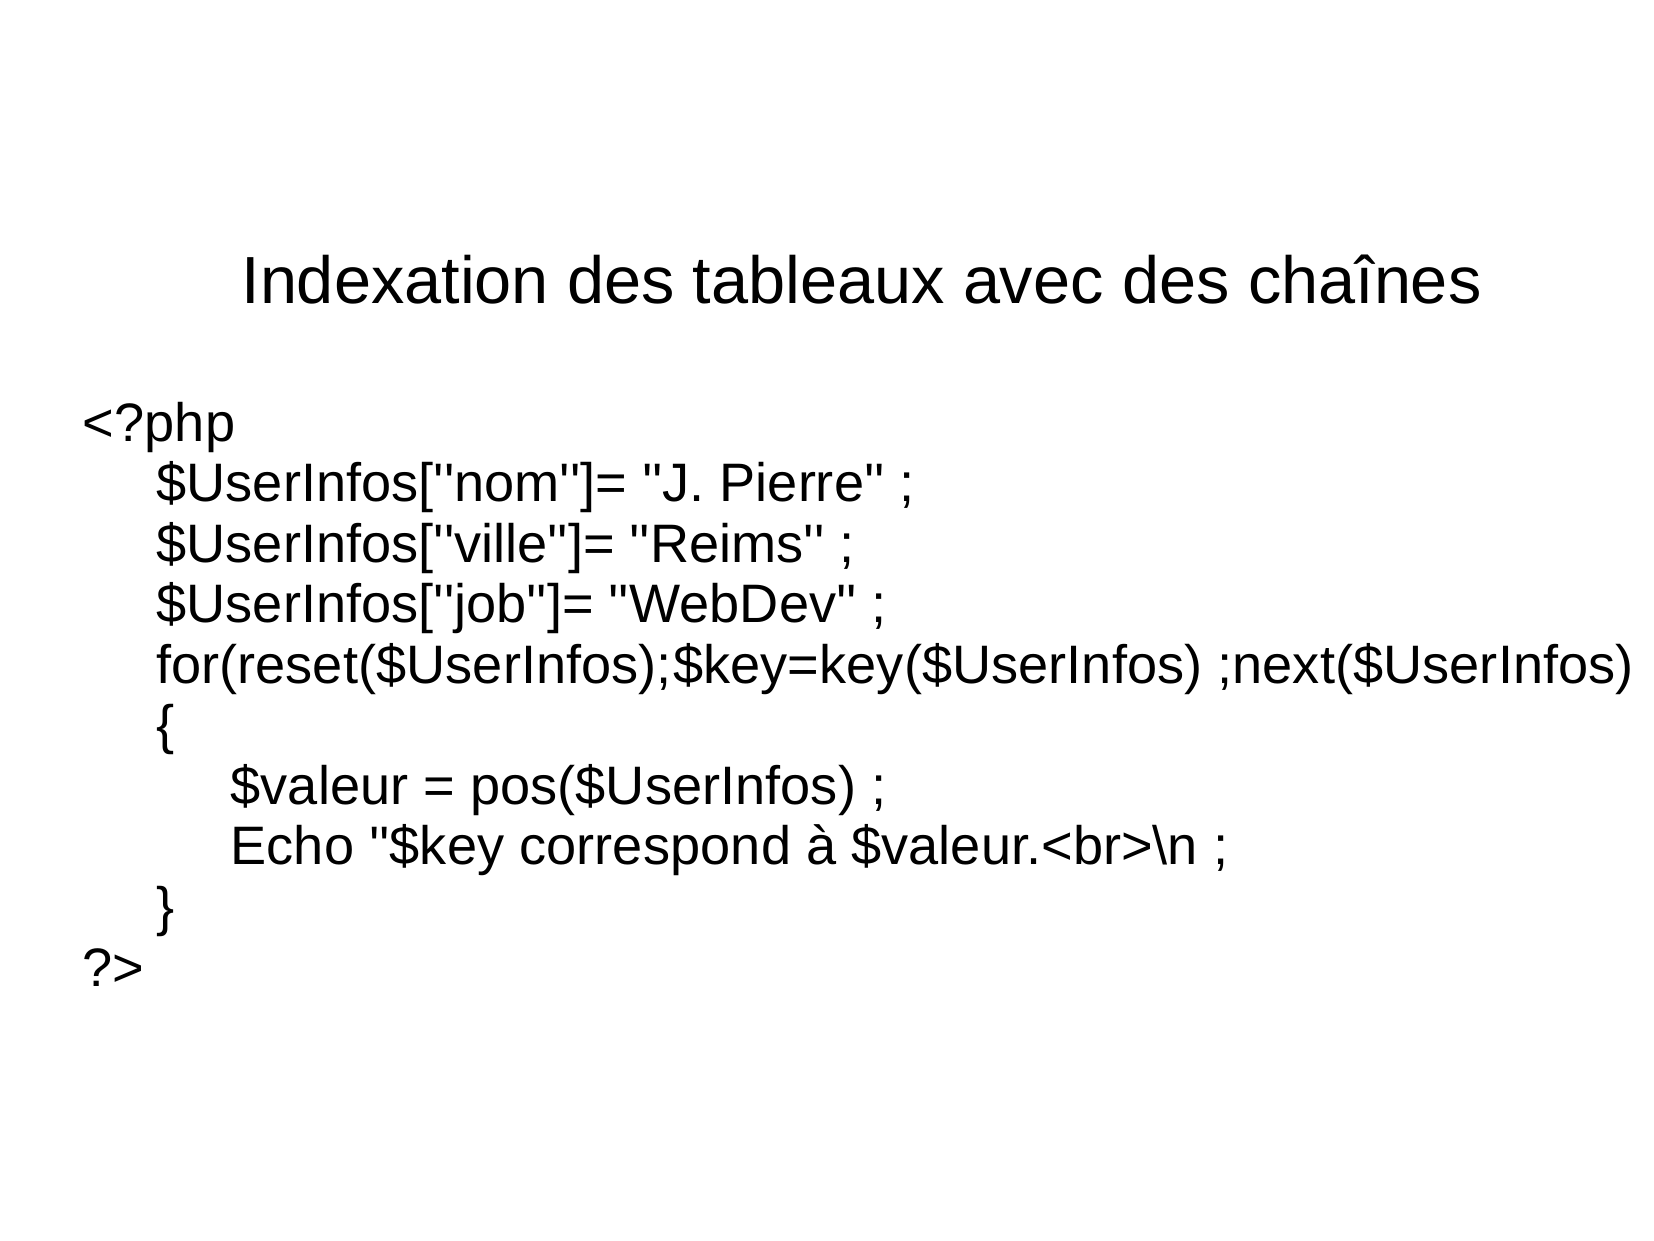

# Indexation des tableaux avec des chaînes
<?php
	$UserInfos[''nom'']= ''J. Pierre'' ;
	$UserInfos[''ville'']= ''Reims'' ;
	$UserInfos[''job'']= ''WebDev'' ;
	for(reset($UserInfos);	$key=key($UserInfos) ;next($UserInfos)
	{
		$valeur = pos($UserInfos) ;
		Echo ''$key correspond à $valeur.<br>\n ;
	}
?>